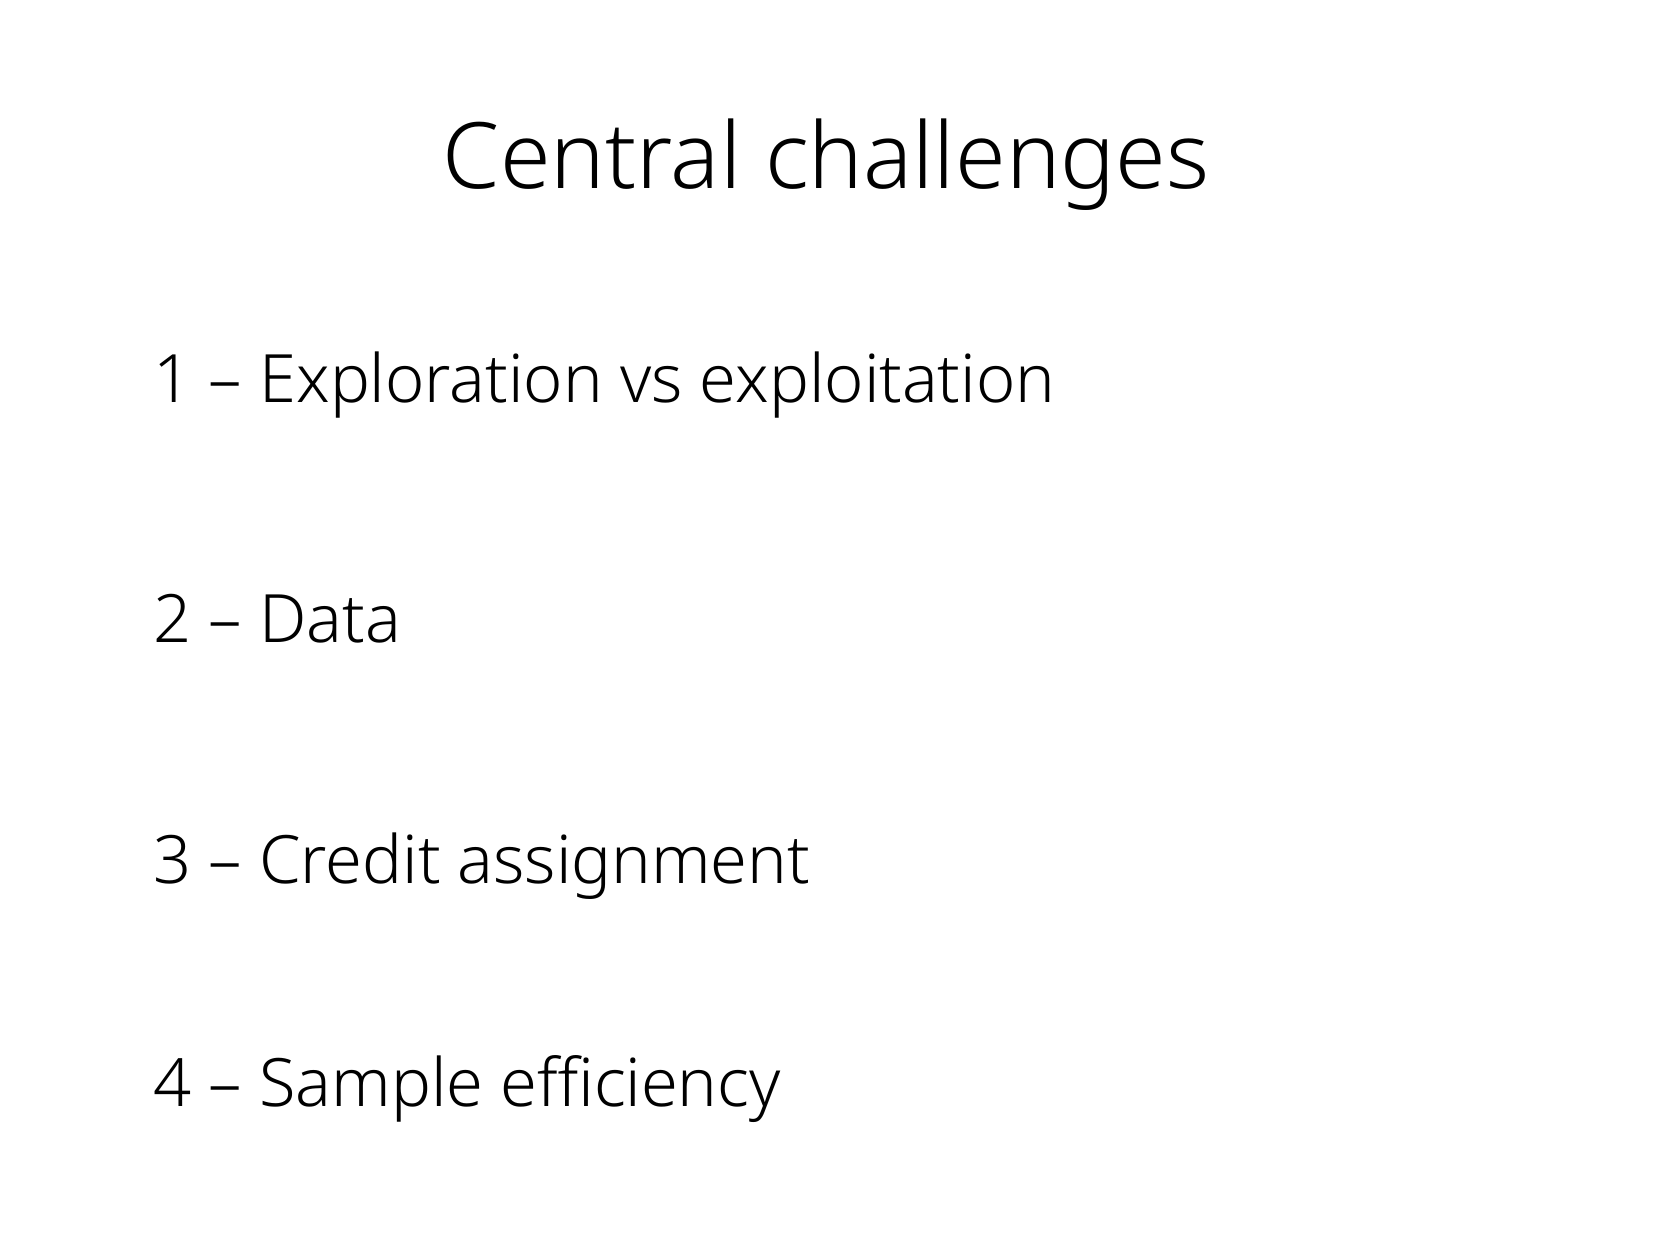

# Central challenges
1 – Exploration vs exploitation
2 – Data
3 – Credit assignment
4 – Sample efficiency